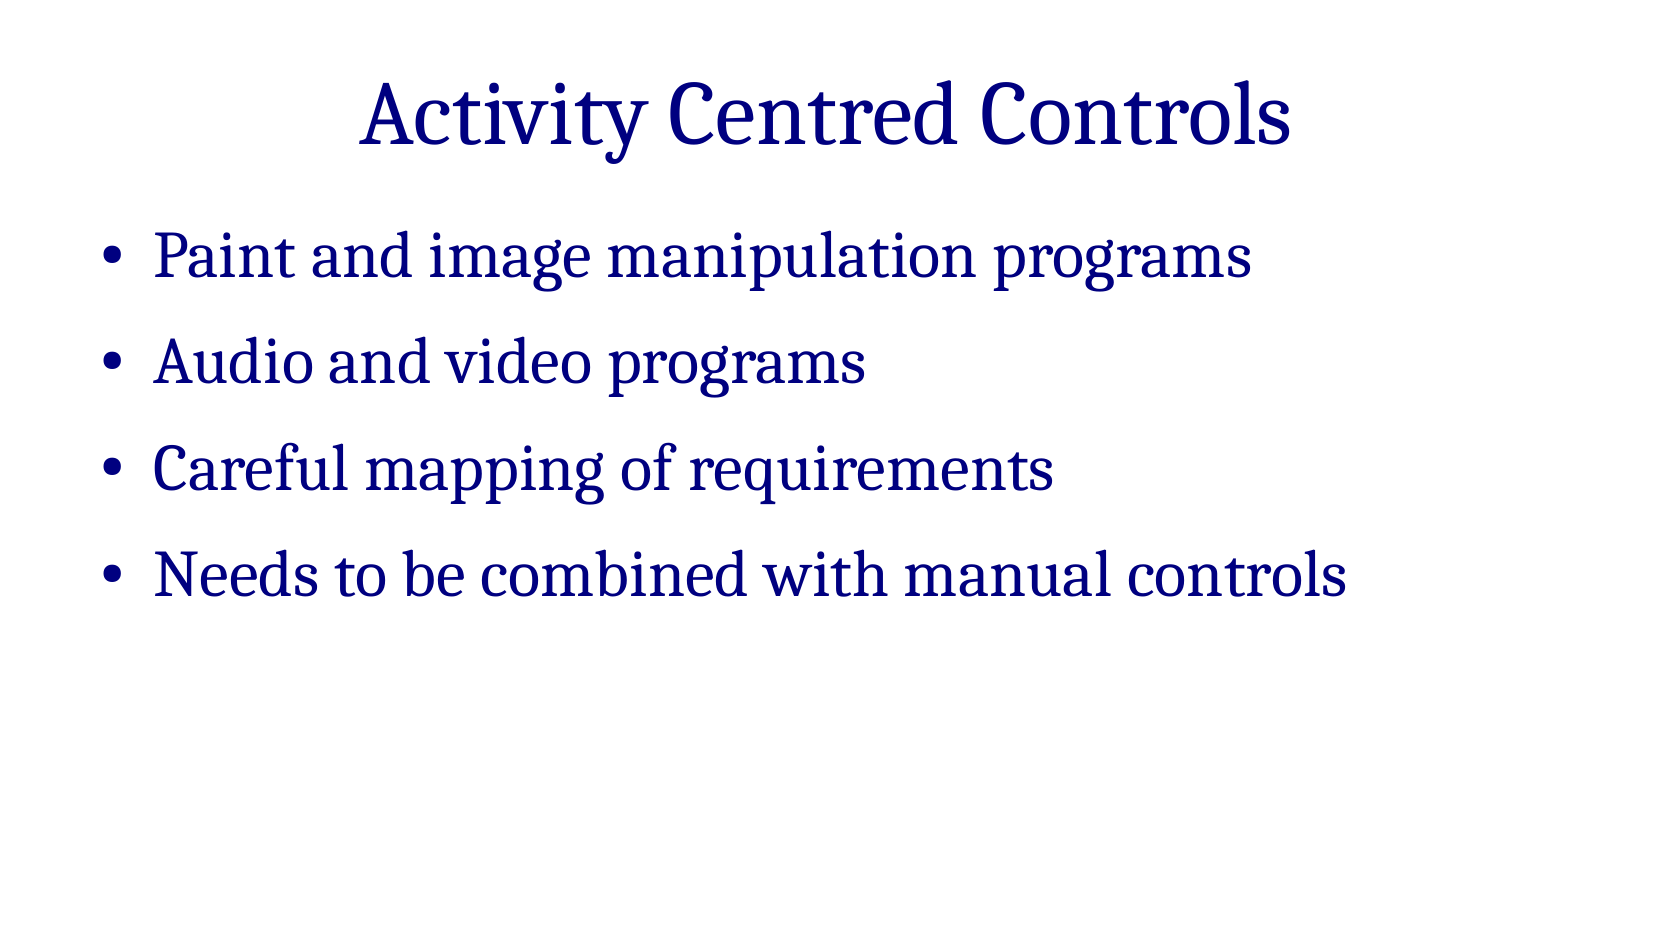

# Activity Centred Controls
Paint and image manipulation programs
Audio and video programs
Careful mapping of requirements
Needs to be combined with manual controls